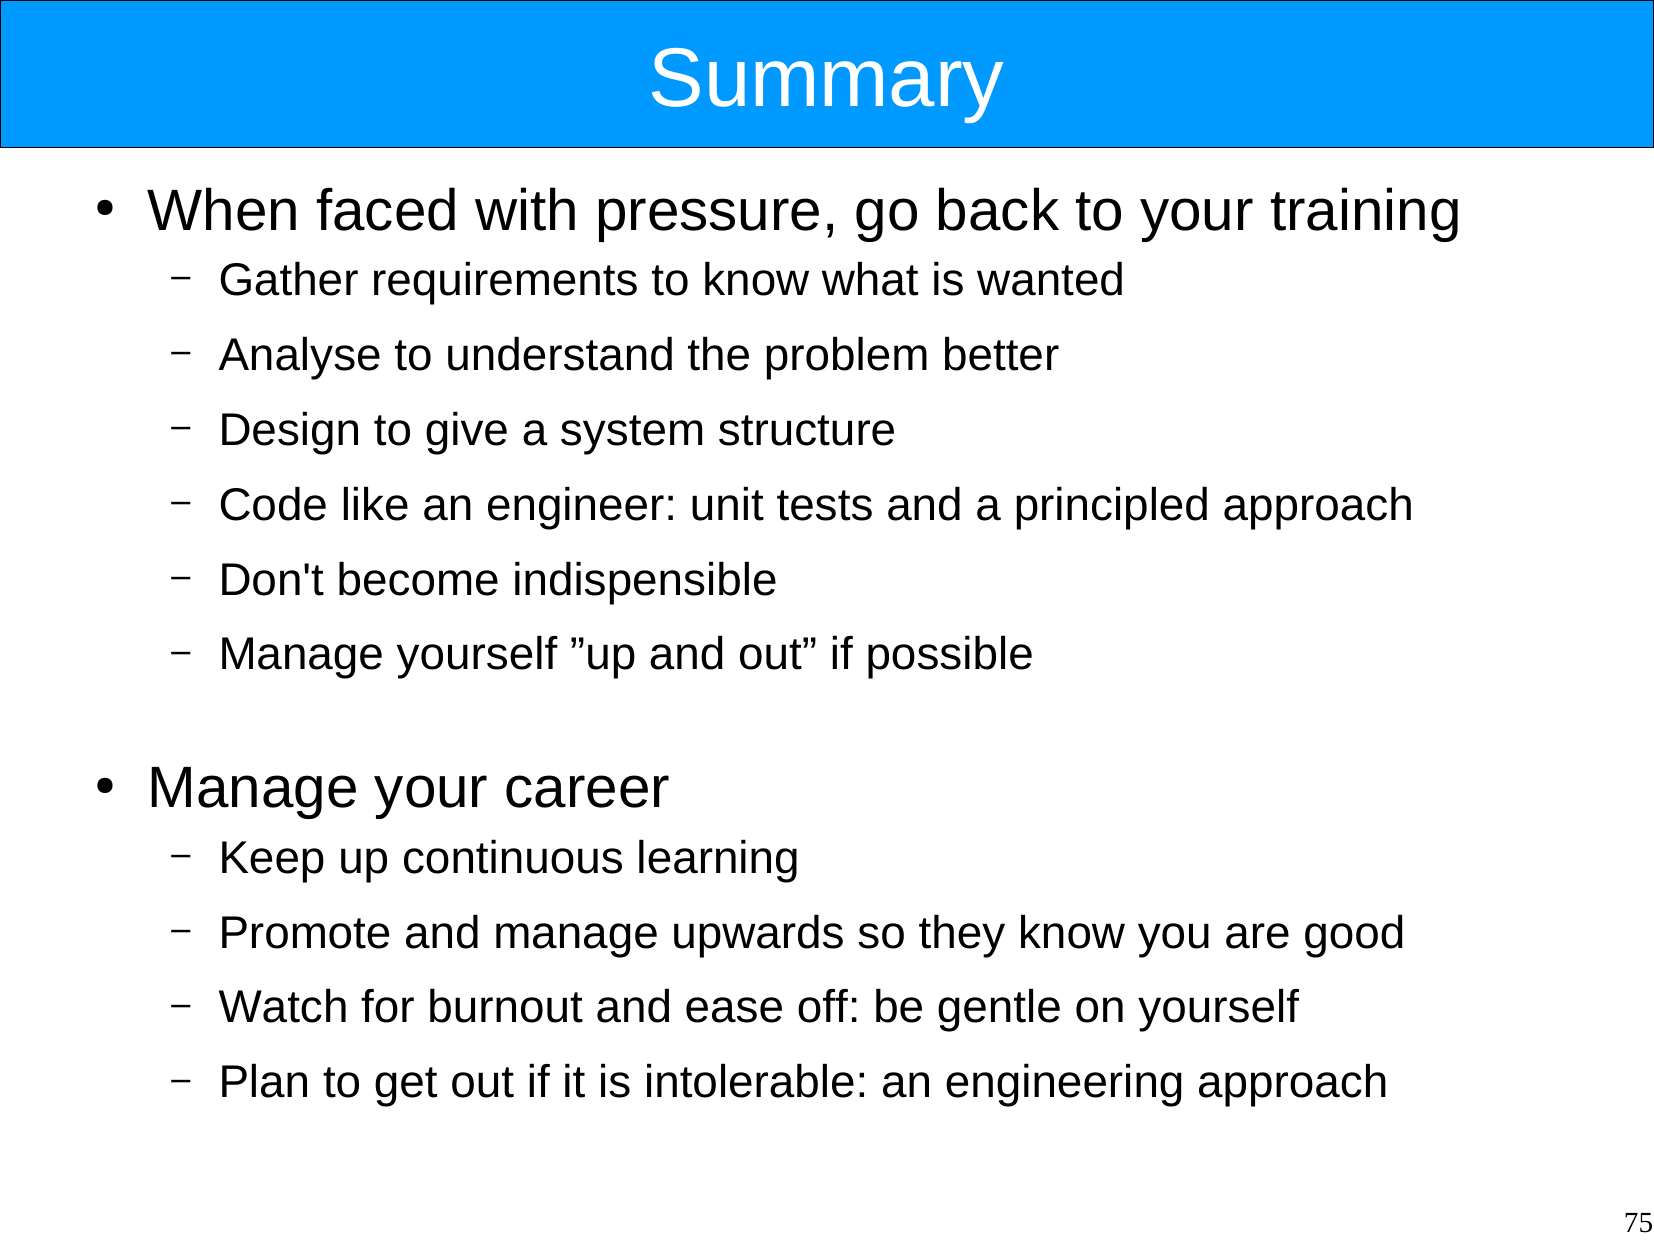

# Summary
When faced with pressure, go back to your training
Gather requirements to know what is wanted
Analyse to understand the problem better
Design to give a system structure
Code like an engineer: unit tests and a principled approach
Don't become indispensible
Manage yourself ”up and out” if possible
Manage your career
Keep up continuous learning
Promote and manage upwards so they know you are good
Watch for burnout and ease off: be gentle on yourself
Plan to get out if it is intolerable: an engineering approach
75